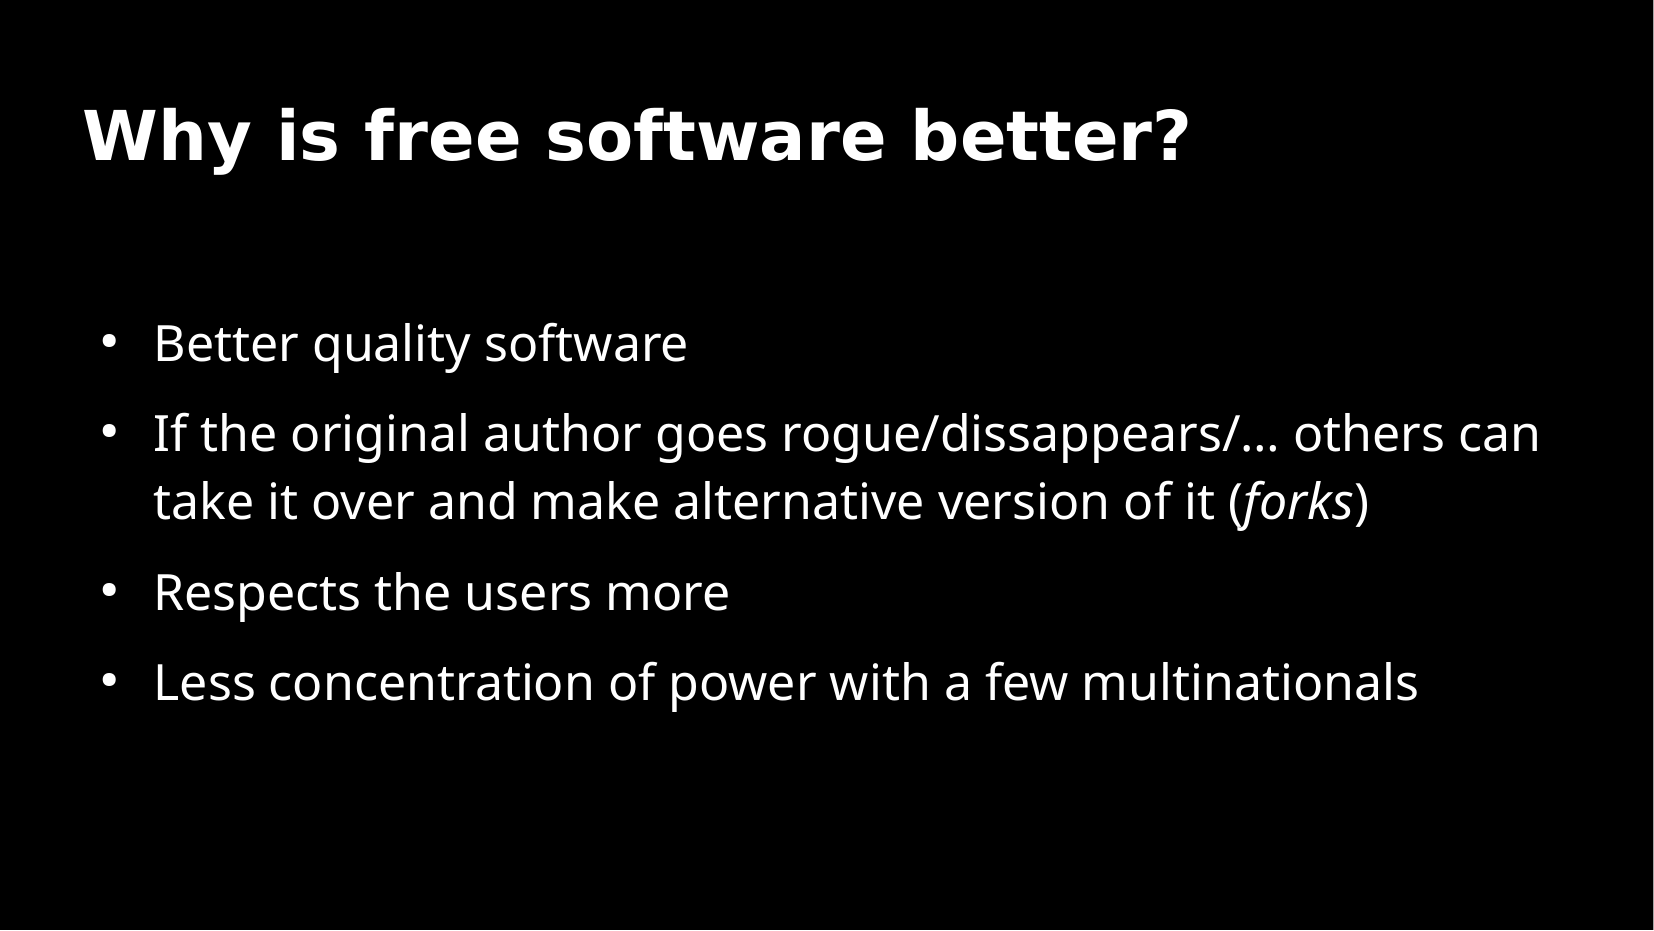

# Why is free software better?
Better quality software
If the original author goes rogue/dissappears/… others can take it over and make alternative version of it (forks)
Respects the users more
Less concentration of power with a few multinationals